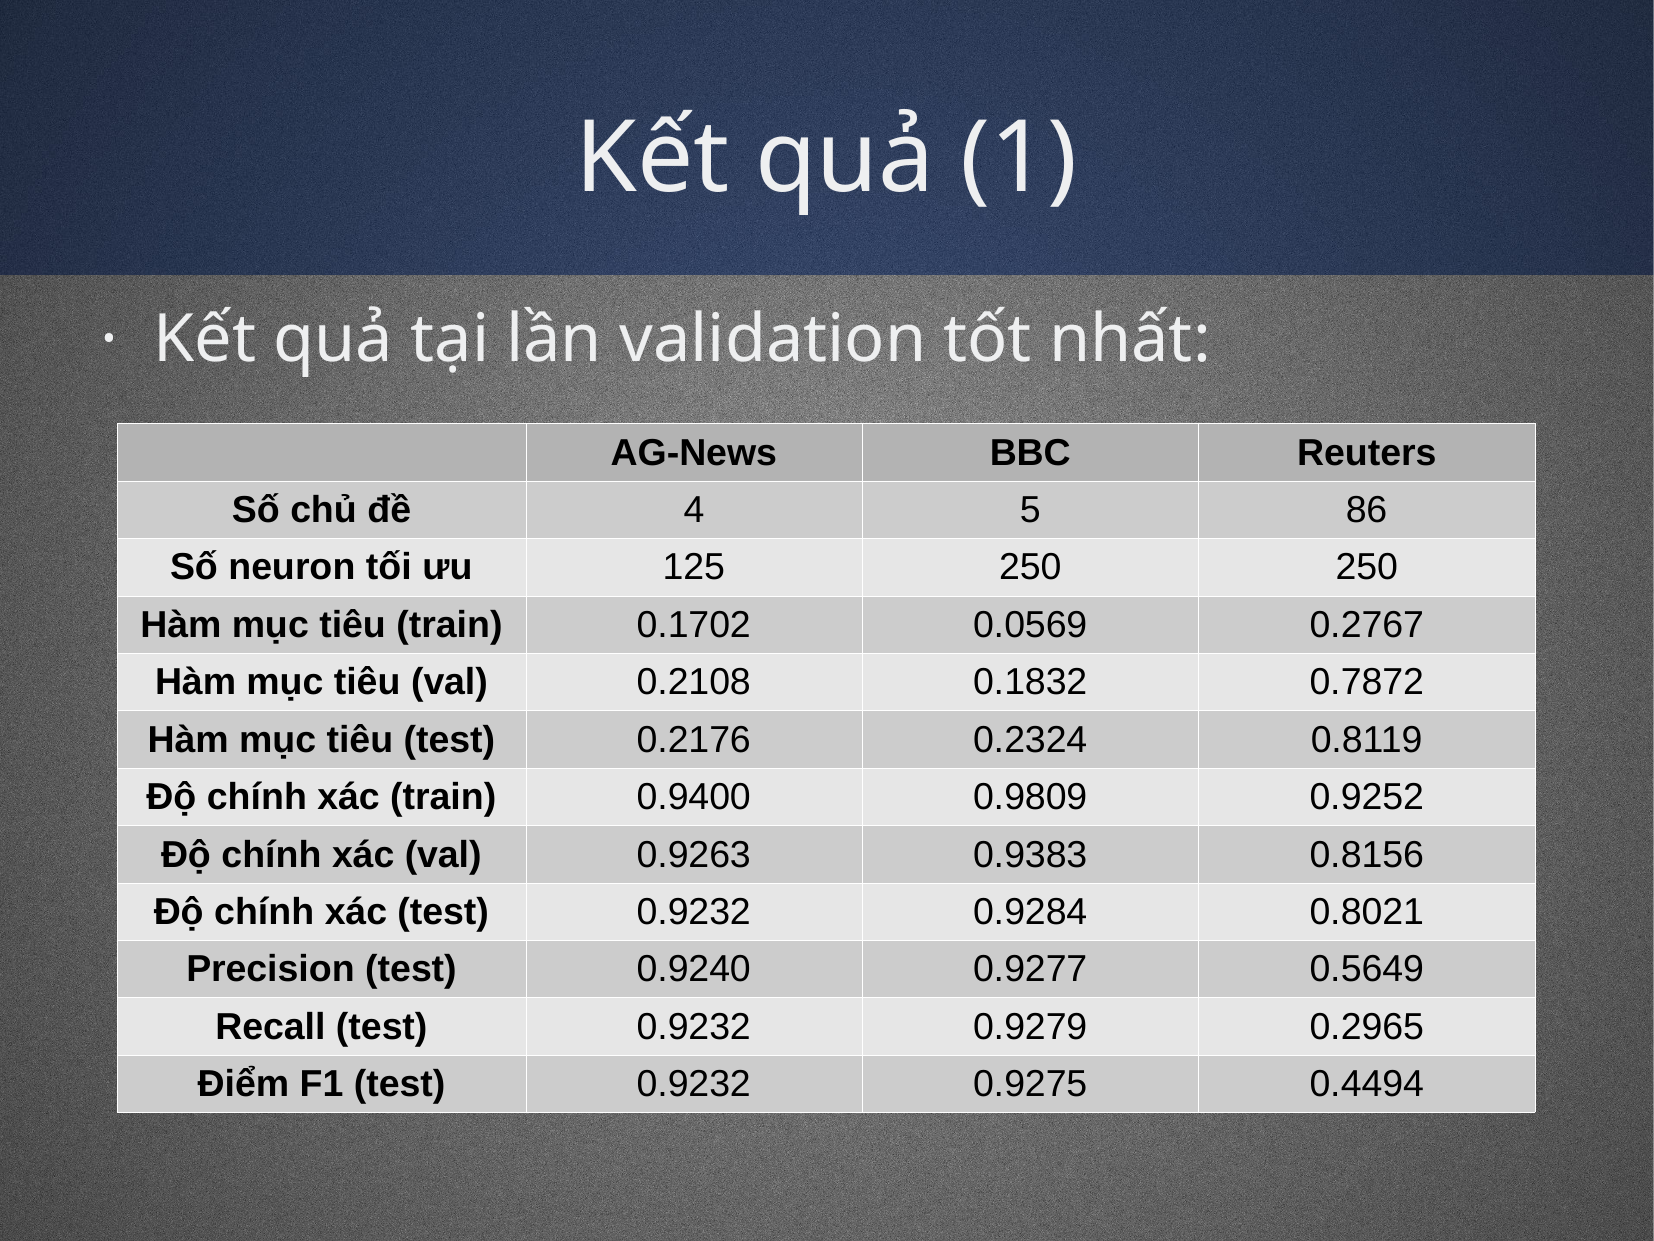

# Kết quả (1)
Kết quả tại lần validation tốt nhất:
| | AG-News | BBC | Reuters |
| --- | --- | --- | --- |
| Số chủ đề | 4 | 5 | 86 |
| Số neuron tối ưu | 125 | 250 | 250 |
| Hàm mục tiêu (train) | 0.1702 | 0.0569 | 0.2767 |
| Hàm mục tiêu (val) | 0.2108 | 0.1832 | 0.7872 |
| Hàm mục tiêu (test) | 0.2176 | 0.2324 | 0.8119 |
| Độ chính xác (train) | 0.9400 | 0.9809 | 0.9252 |
| Độ chính xác (val) | 0.9263 | 0.9383 | 0.8156 |
| Độ chính xác (test) | 0.9232 | 0.9284 | 0.8021 |
| Precision (test) | 0.9240 | 0.9277 | 0.5649 |
| Recall (test) | 0.9232 | 0.9279 | 0.2965 |
| Điểm F1 (test) | 0.9232 | 0.9275 | 0.4494 |